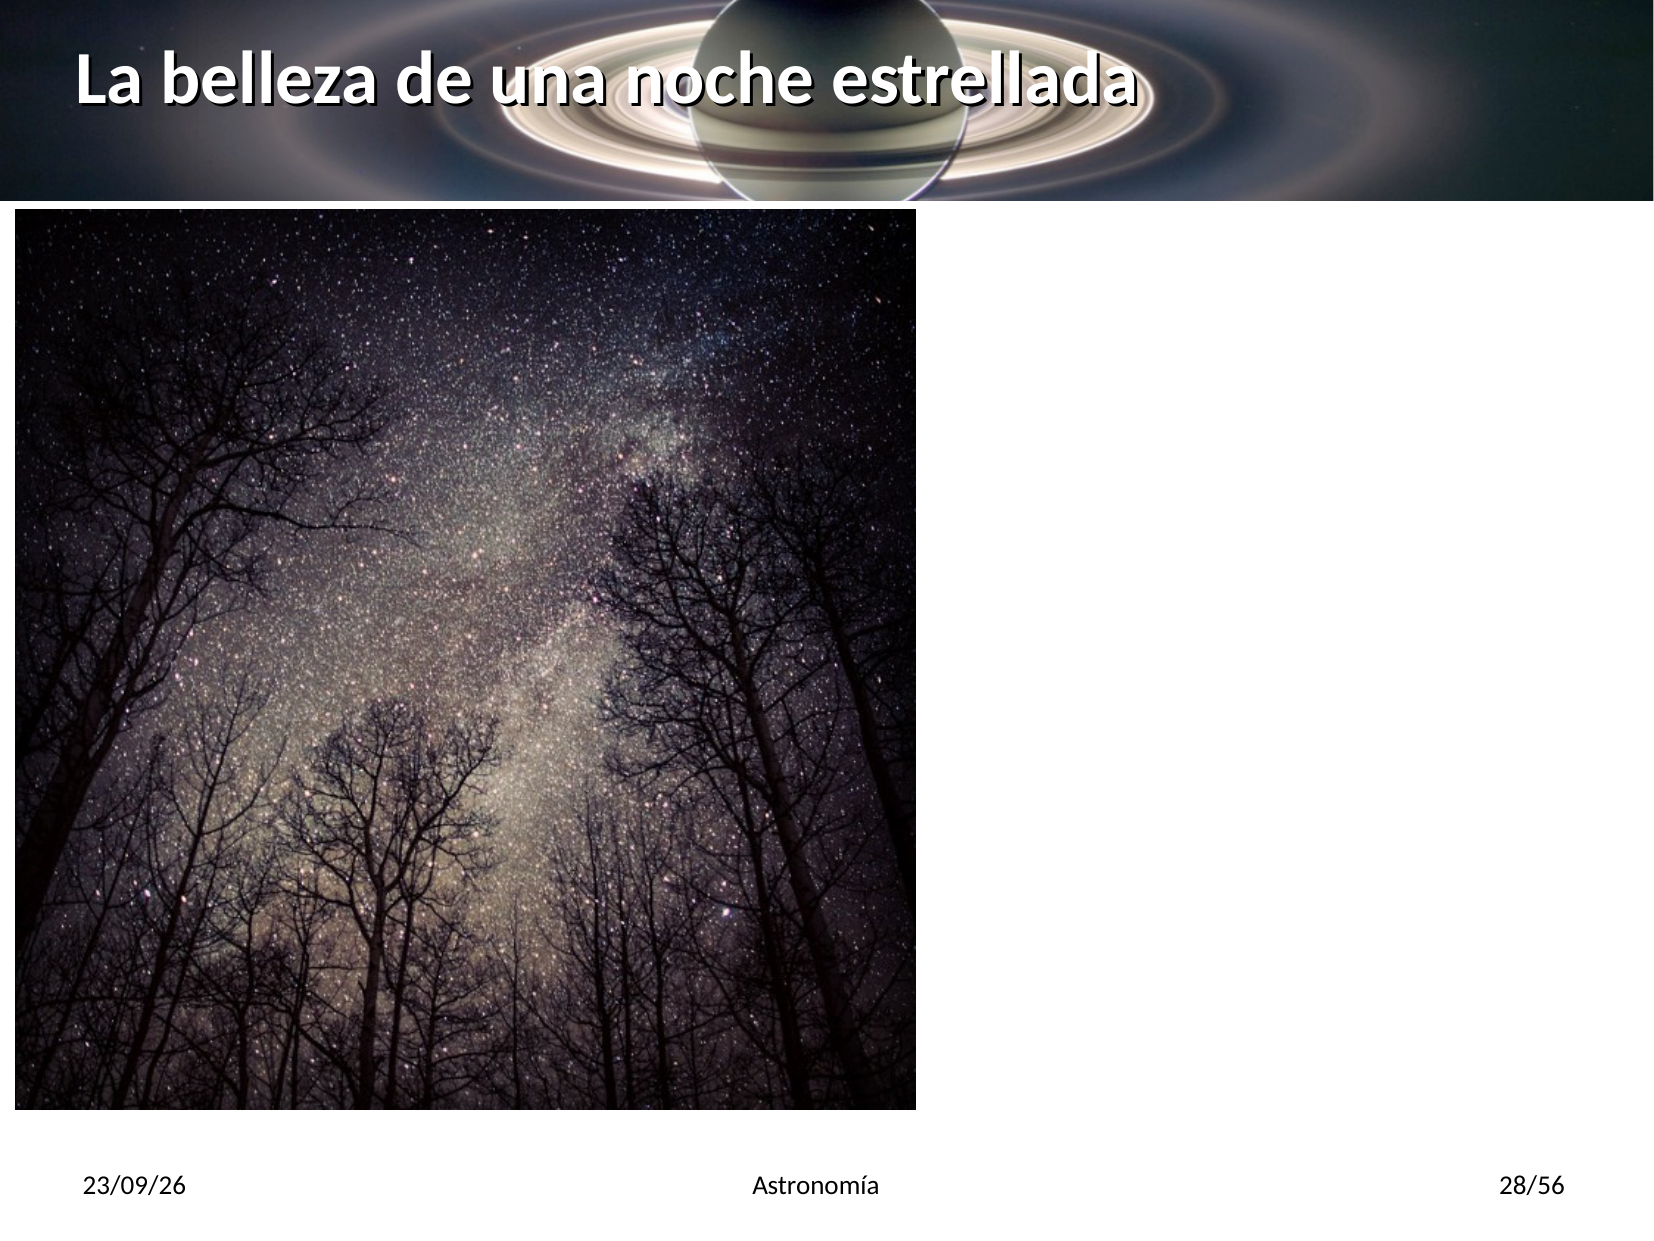

# La belleza de una noche estrellada
Astronomía
28